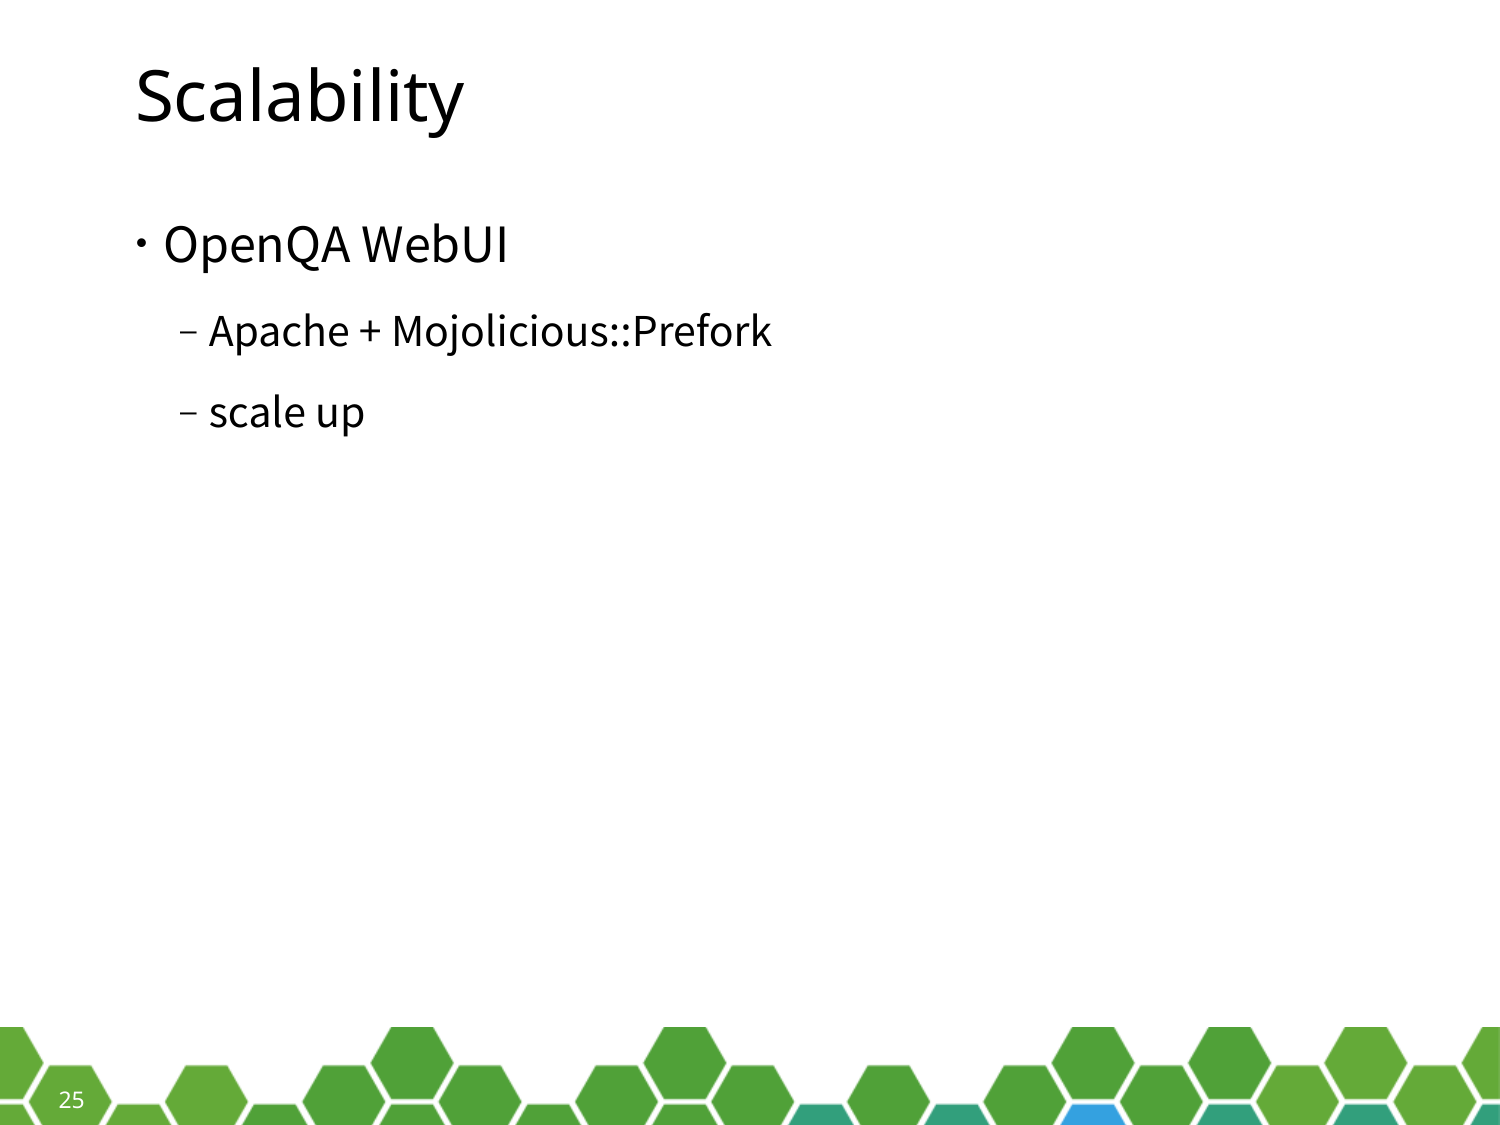

# Scalability
OpenQA WebUI
Apache + Mojolicious::Prefork
scale up